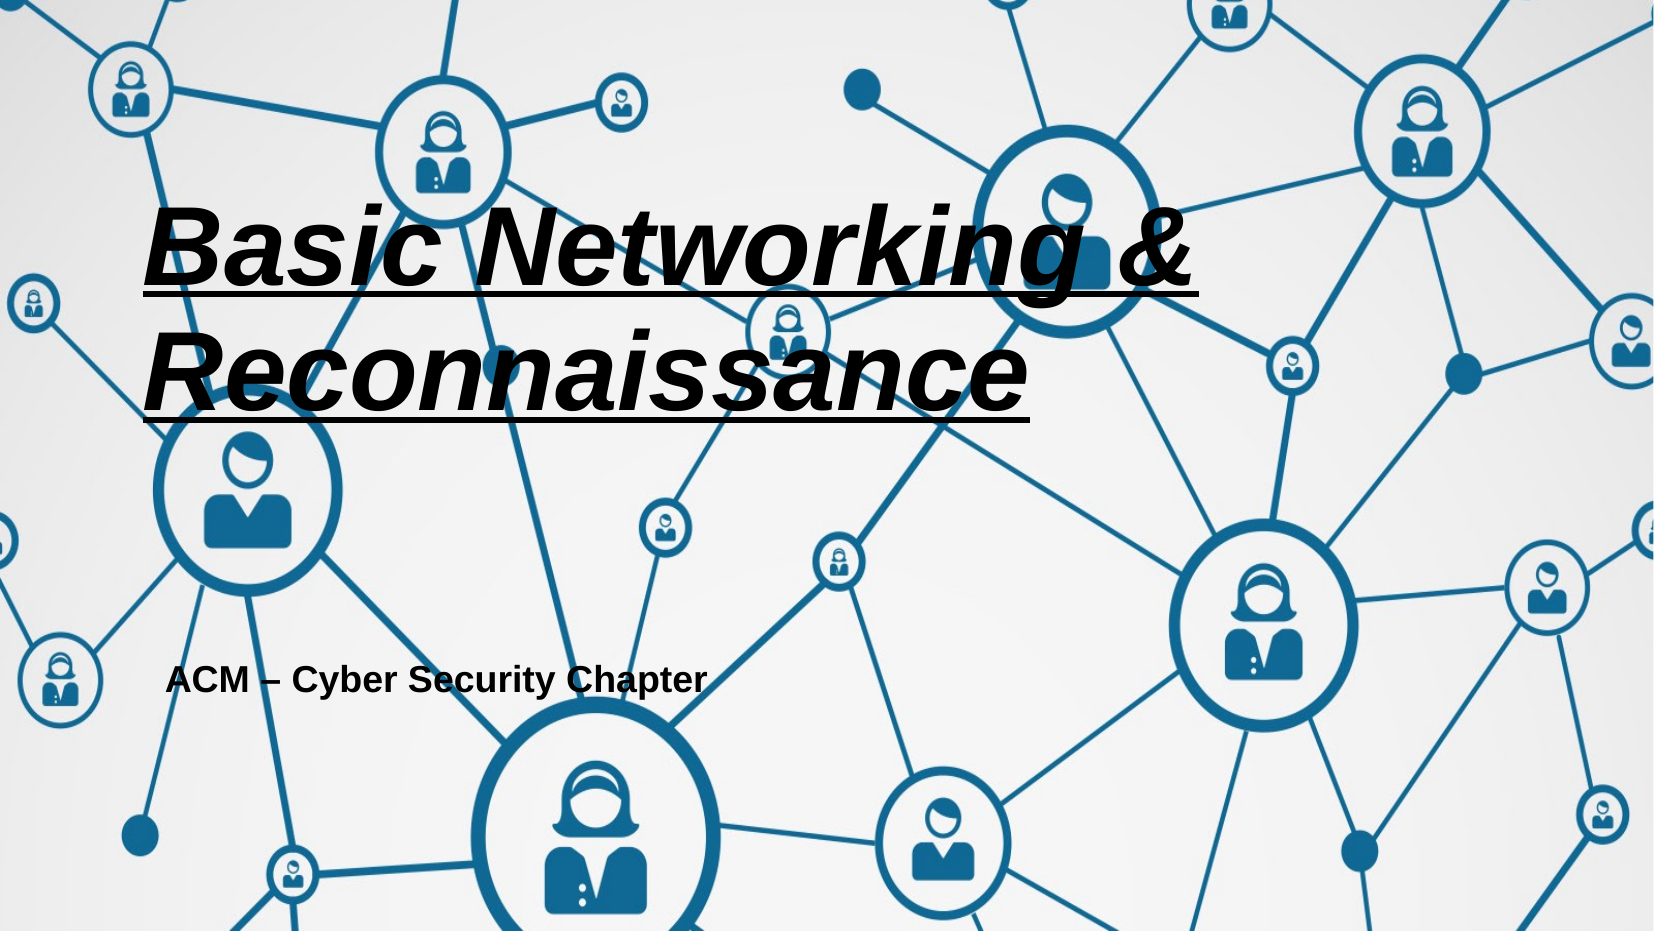

Basic Networking & Reconnaissance
ACM – Cyber Security Chapter